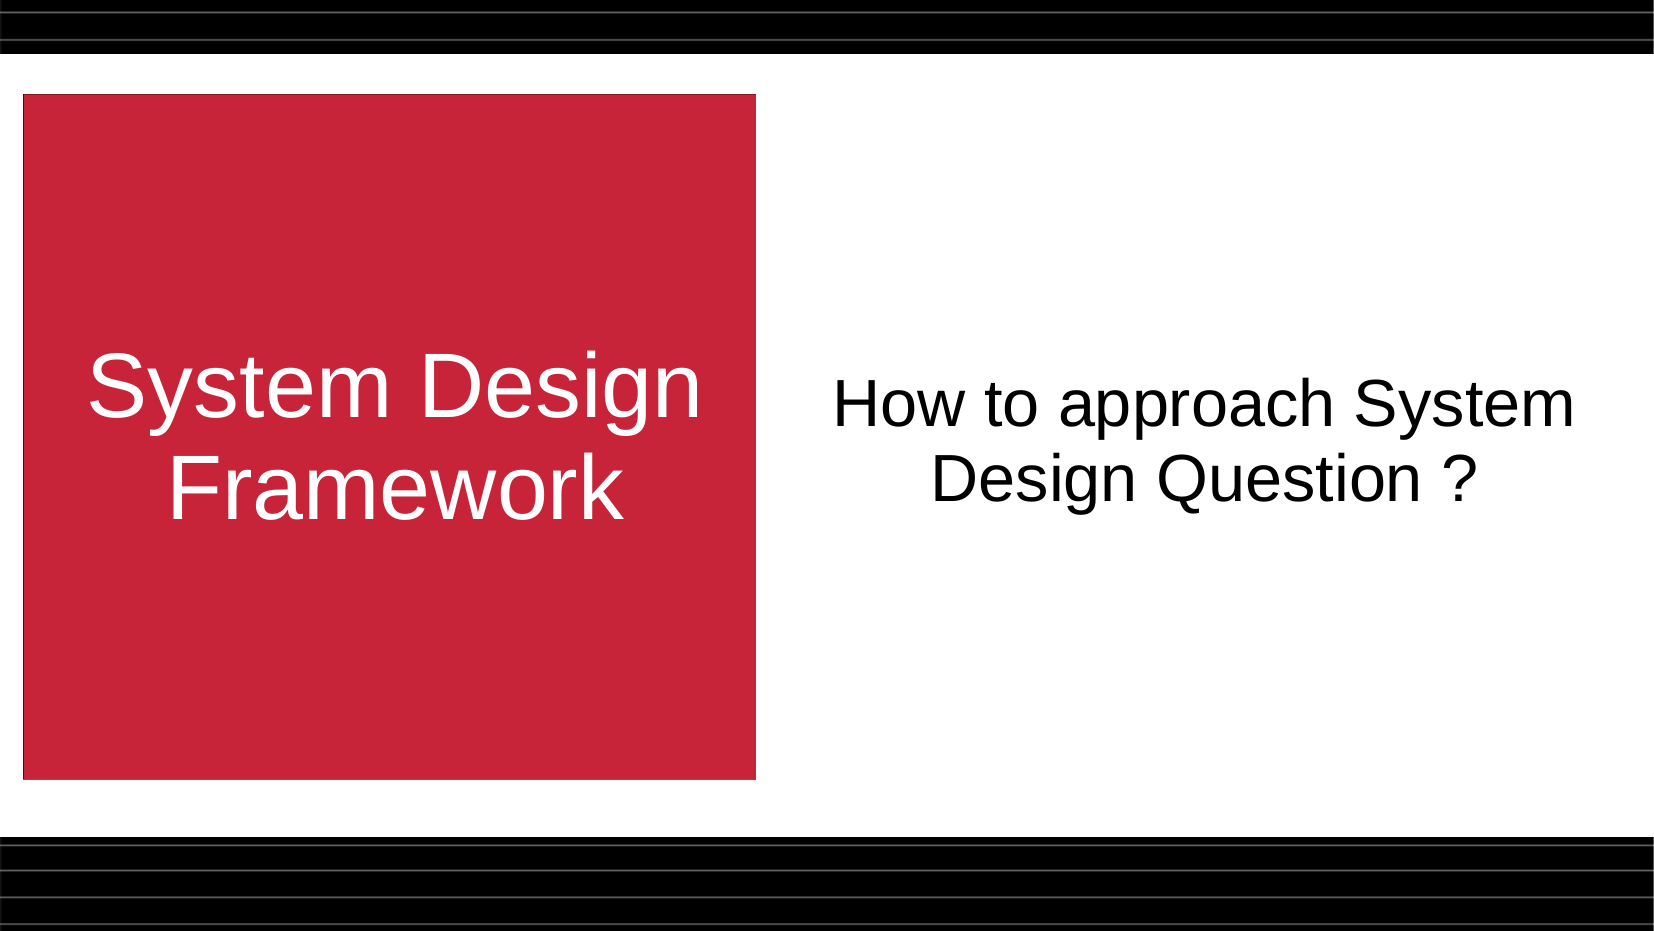

# System Design Framework
How to approach System Design Question ?